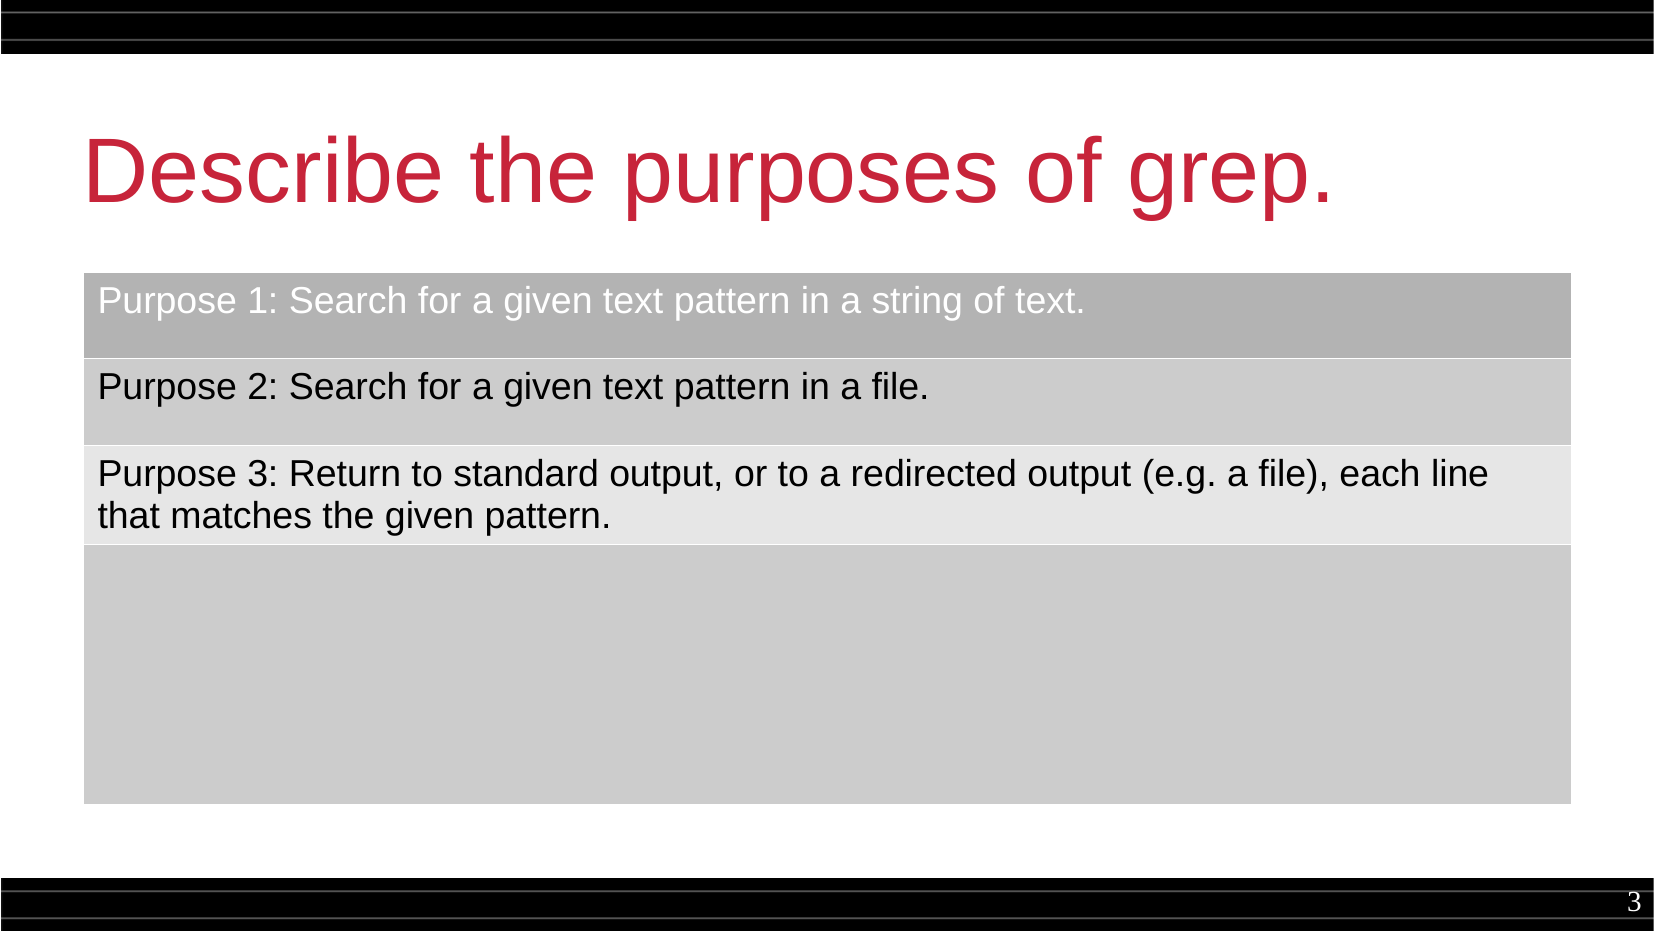

# Describe the purposes of grep.
| Purpose 1: Search for a given text pattern in a string of text. |
| --- |
| Purpose 2: Search for a given text pattern in a file. |
| Purpose 3: Return to standard output, or to a redirected output (e.g. a file), each line that matches the given pattern. |
| |